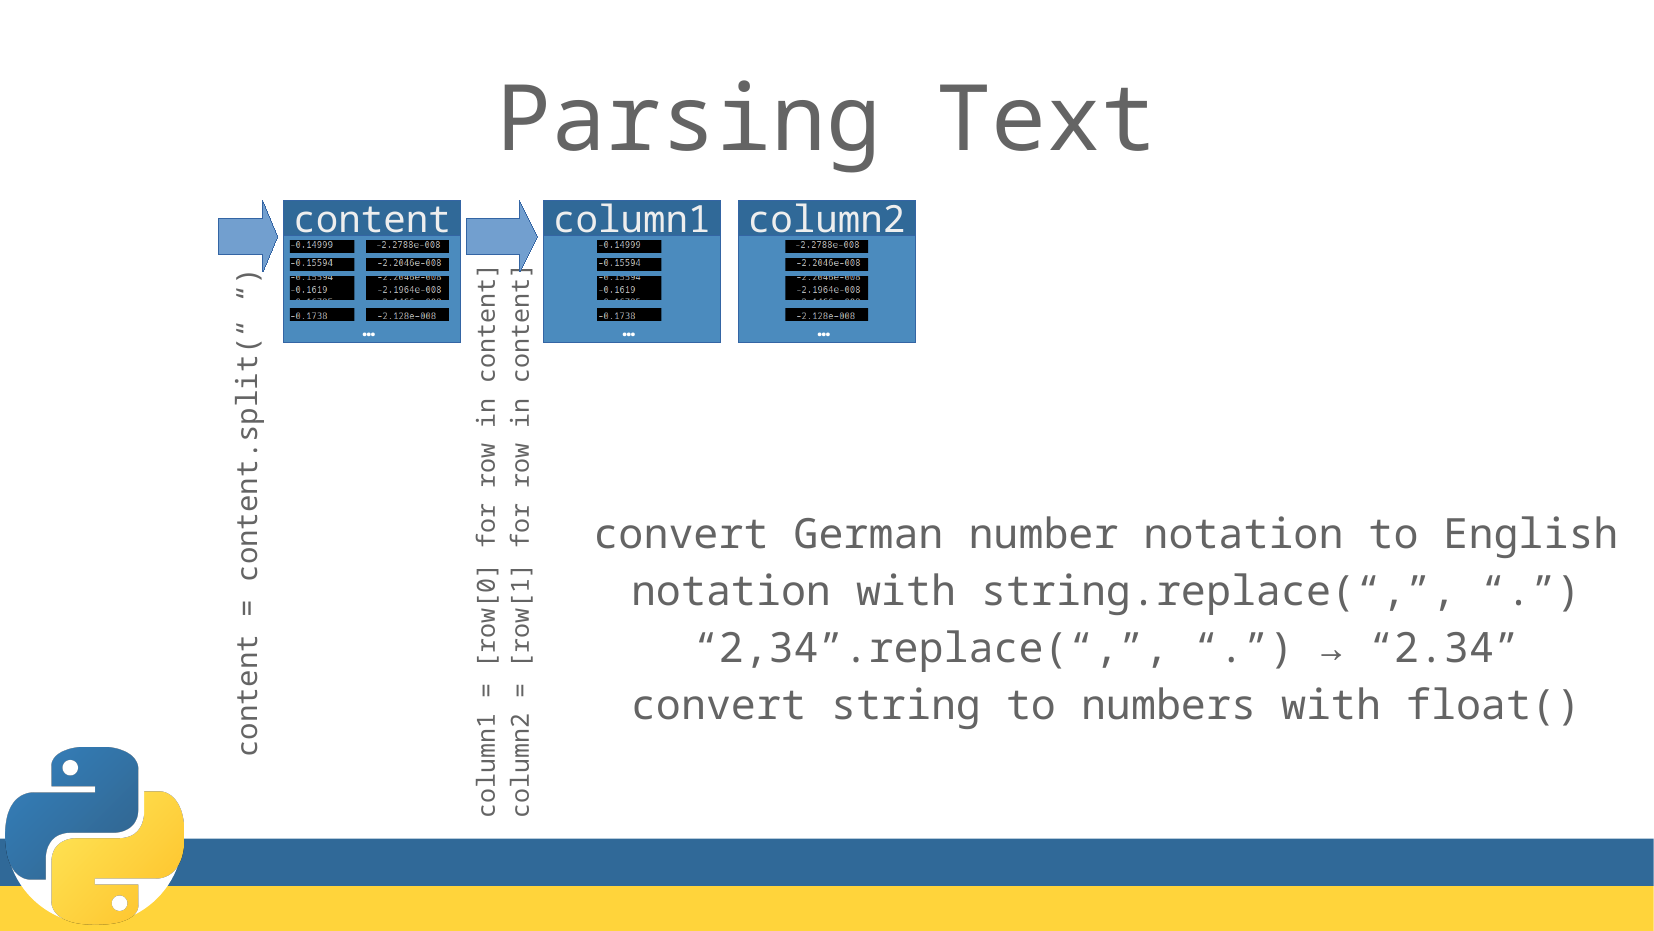

# Parsing Text
content
…
column1
…
column2
…
content = content.split(“ “)
convert German number notation to English notation with string.replace(“,”, “.”)
“2,34”.replace(“,”, “.”) → “2.34”
convert string to numbers with float()
column1 = [row[0] for row in content]
column2 = [row[1] for row in content]